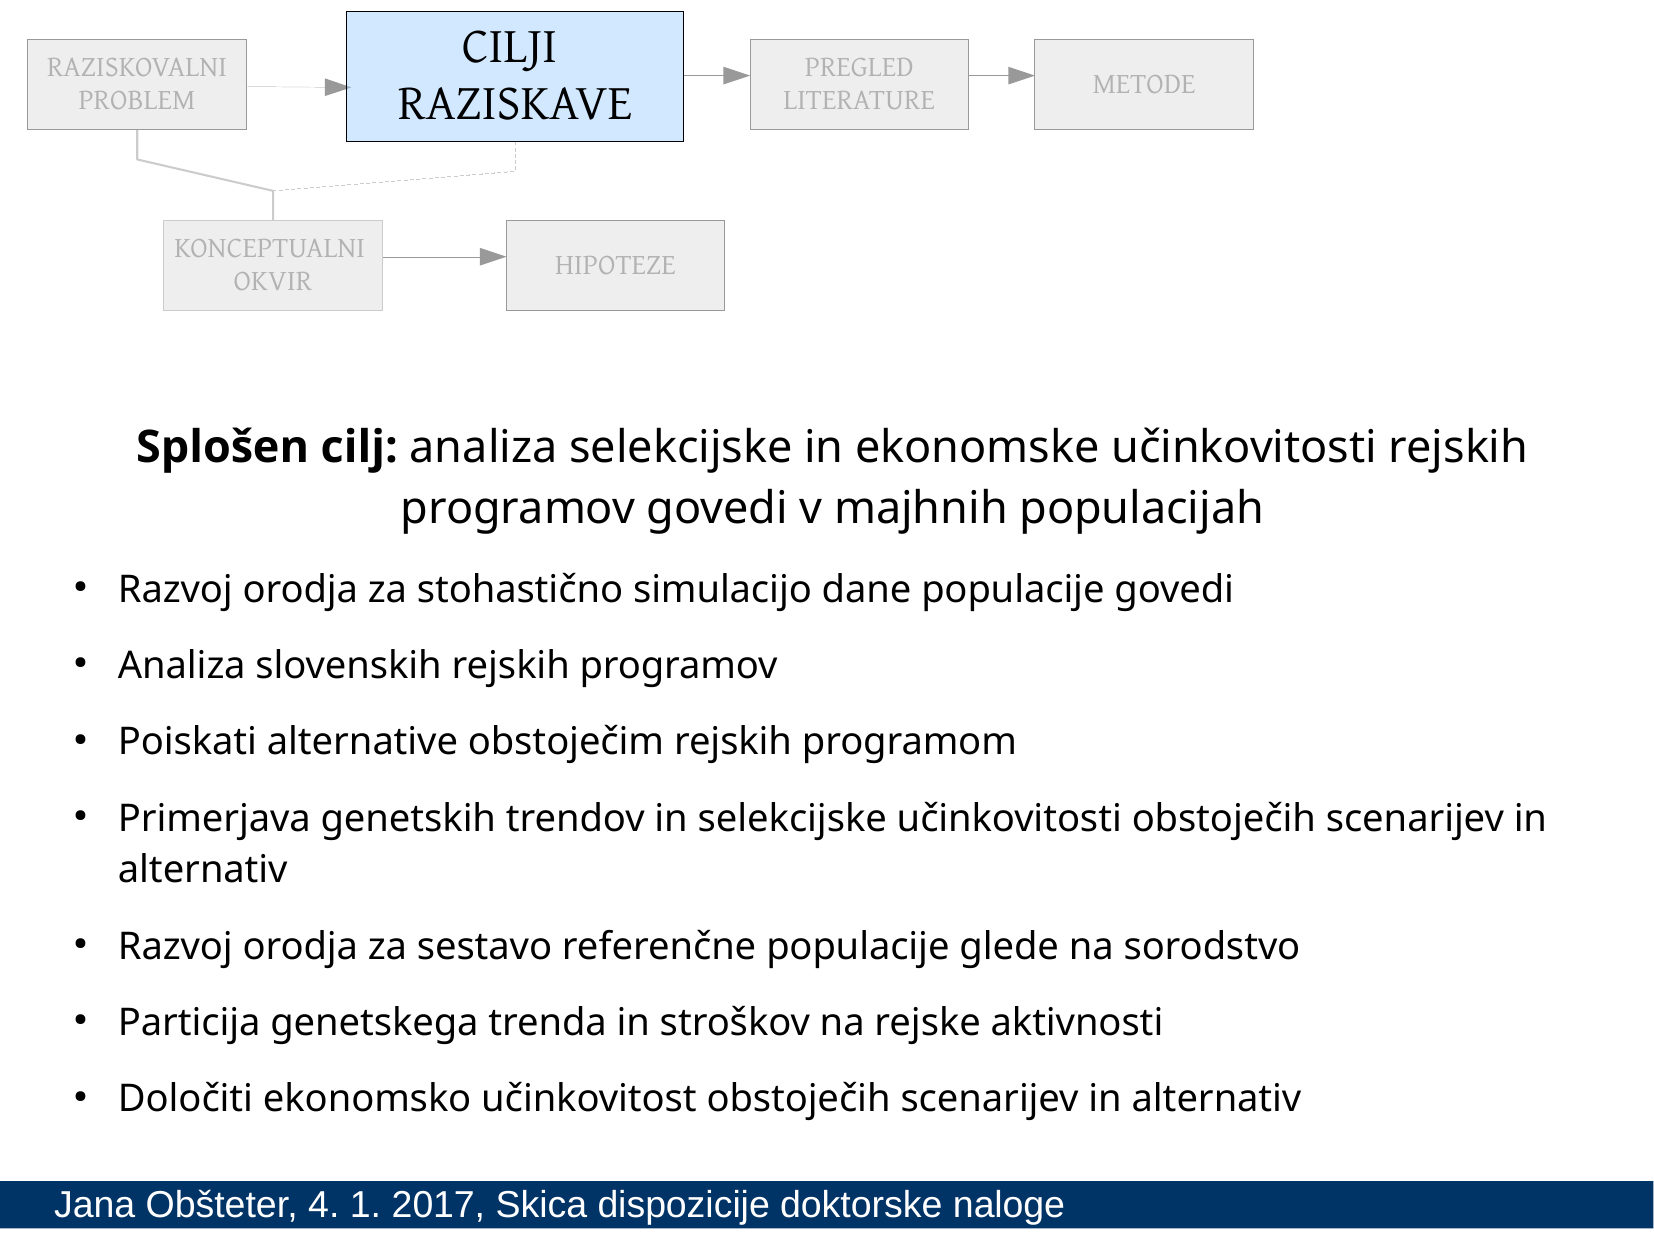

CILJI
RAZISKAVE
RAZISKOVALNI
PROBLEM
PREGLED
LITERATURE
METODE
KONCEPTUALNI
OKVIR
HIPOTEZE
# Splošen cilj: analiza selekcijske in ekonomske učinkovitosti rejskih programov govedi v majhnih populacijah
Razvoj orodja za stohastično simulacijo dane populacije govedi
Analiza slovenskih rejskih programov
Poiskati alternative obstoječim rejskih programom
Primerjava genetskih trendov in selekcijske učinkovitosti obstoječih scenarijev in alternativ
Razvoj orodja za sestavo referenčne populacije glede na sorodstvo
Particija genetskega trenda in stroškov na rejske aktivnosti
Določiti ekonomsko učinkovitost obstoječih scenarijev in alternativ
 Jana Obšteter, 4. 1. 2017, Skica dispozicije doktorske naloge